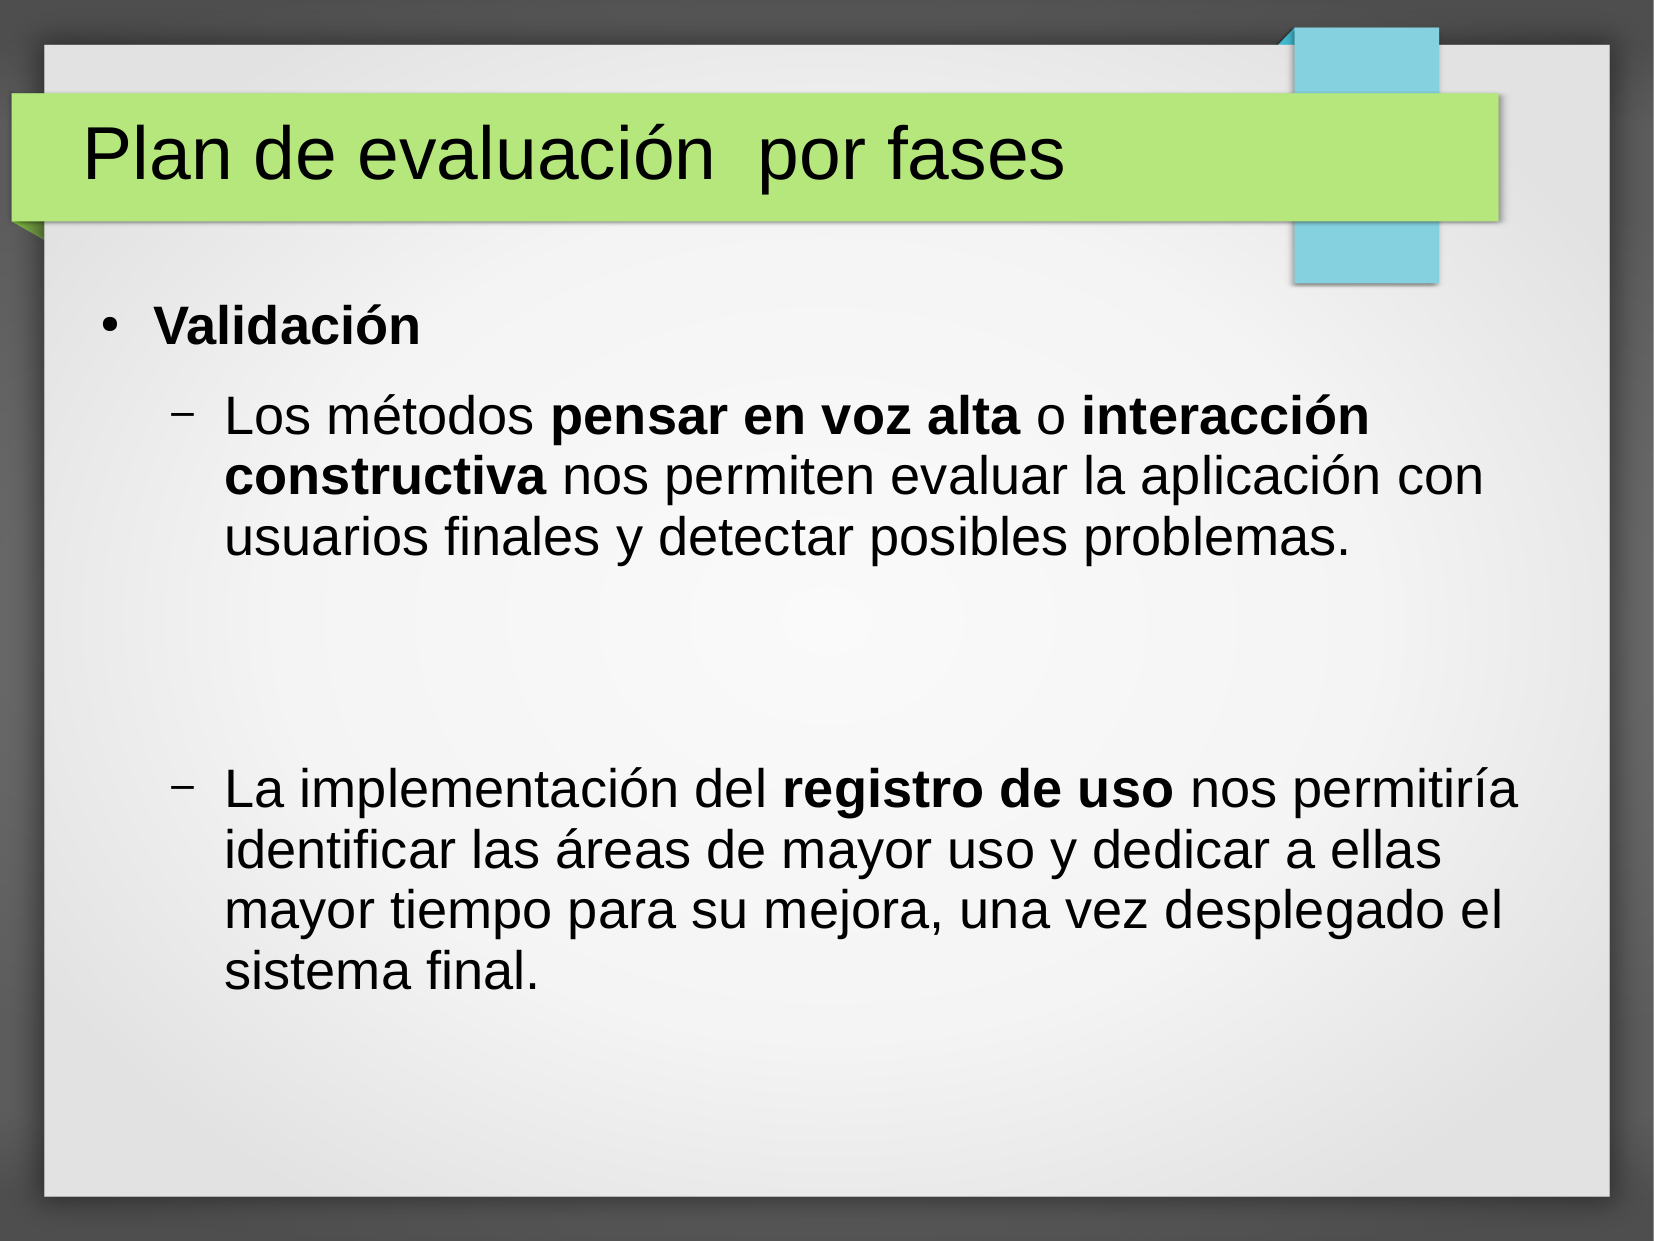

# Plan de evaluación por fases
Validación
Los métodos pensar en voz alta o interacción constructiva nos permiten evaluar la aplicación con usuarios finales y detectar posibles problemas.
La implementación del registro de uso nos permitiría identificar las áreas de mayor uso y dedicar a ellas mayor tiempo para su mejora, una vez desplegado el sistema final.